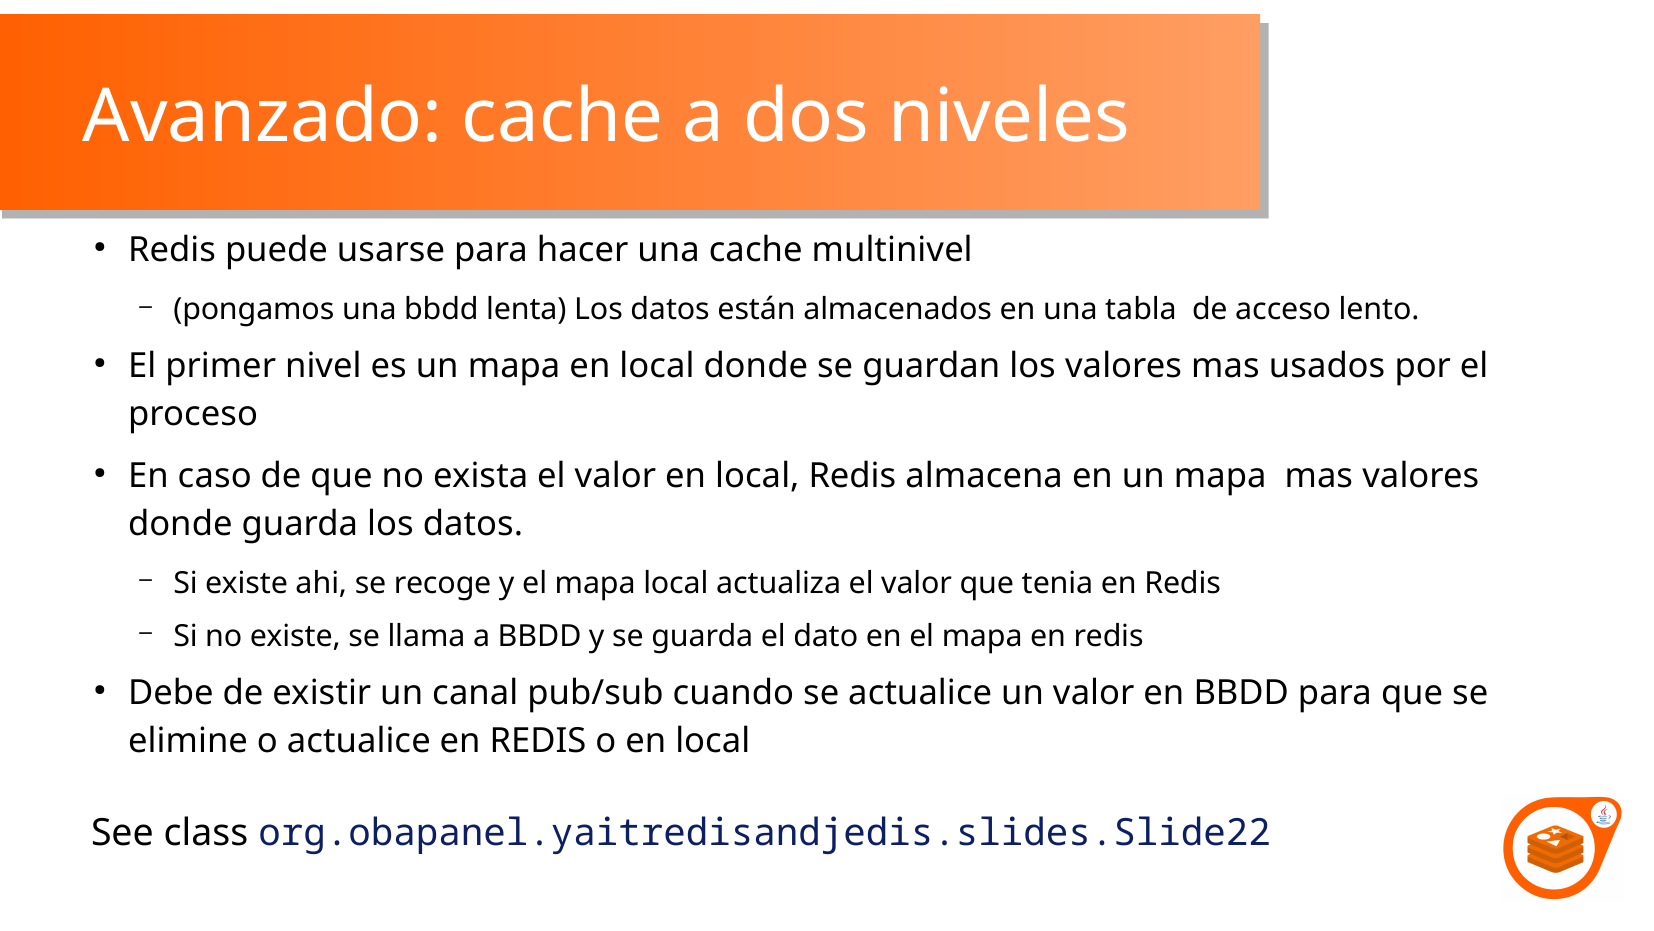

# Avanzado: cache a dos niveles
Redis puede usarse para hacer una cache multinivel
(pongamos una bbdd lenta) Los datos están almacenados en una tabla de acceso lento.
El primer nivel es un mapa en local donde se guardan los valores mas usados por el proceso
En caso de que no exista el valor en local, Redis almacena en un mapa mas valores donde guarda los datos.
Si existe ahi, se recoge y el mapa local actualiza el valor que tenia en Redis
Si no existe, se llama a BBDD y se guarda el dato en el mapa en redis
Debe de existir un canal pub/sub cuando se actualice un valor en BBDD para que se elimine o actualice en REDIS o en local
See class org.obapanel.yaitredisandjedis.slides.Slide22